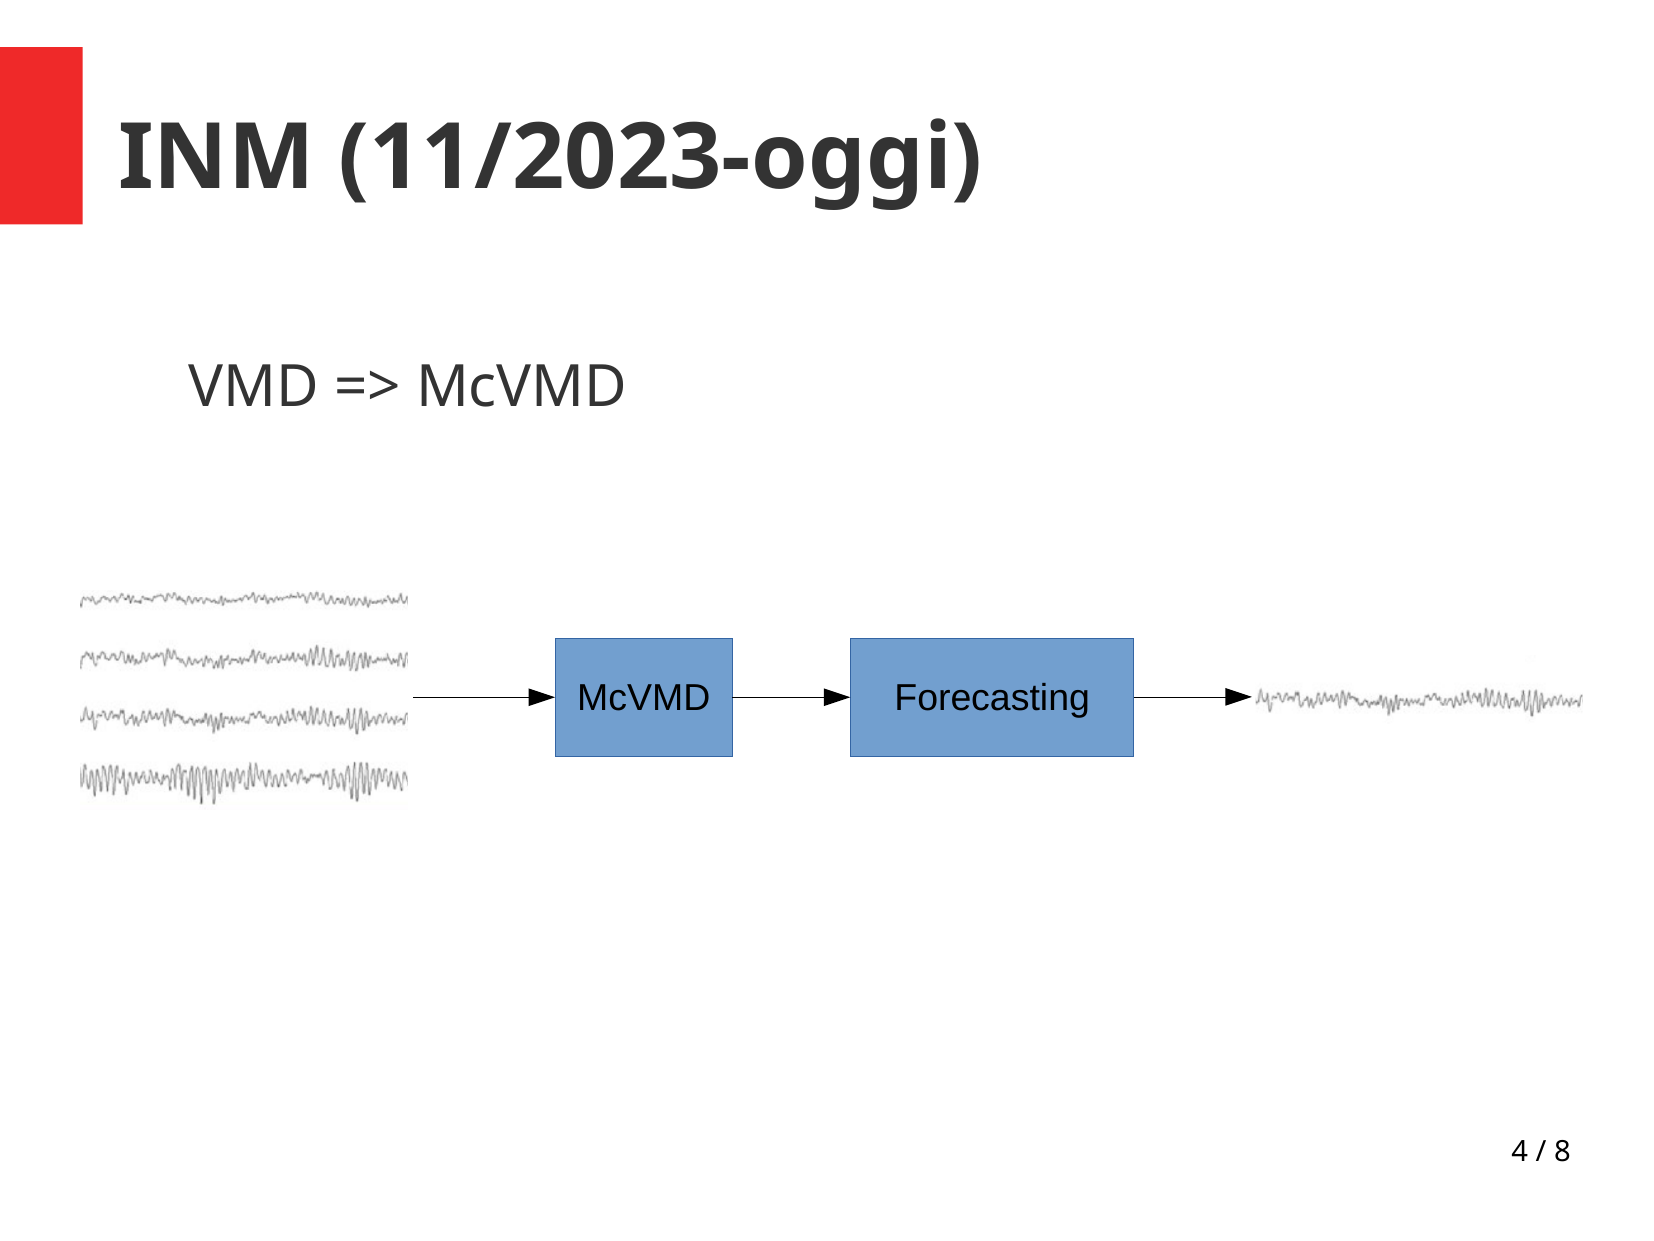

# INM (11/2023-oggi)
VMD => McVMD
McVMD
Forecasting
4